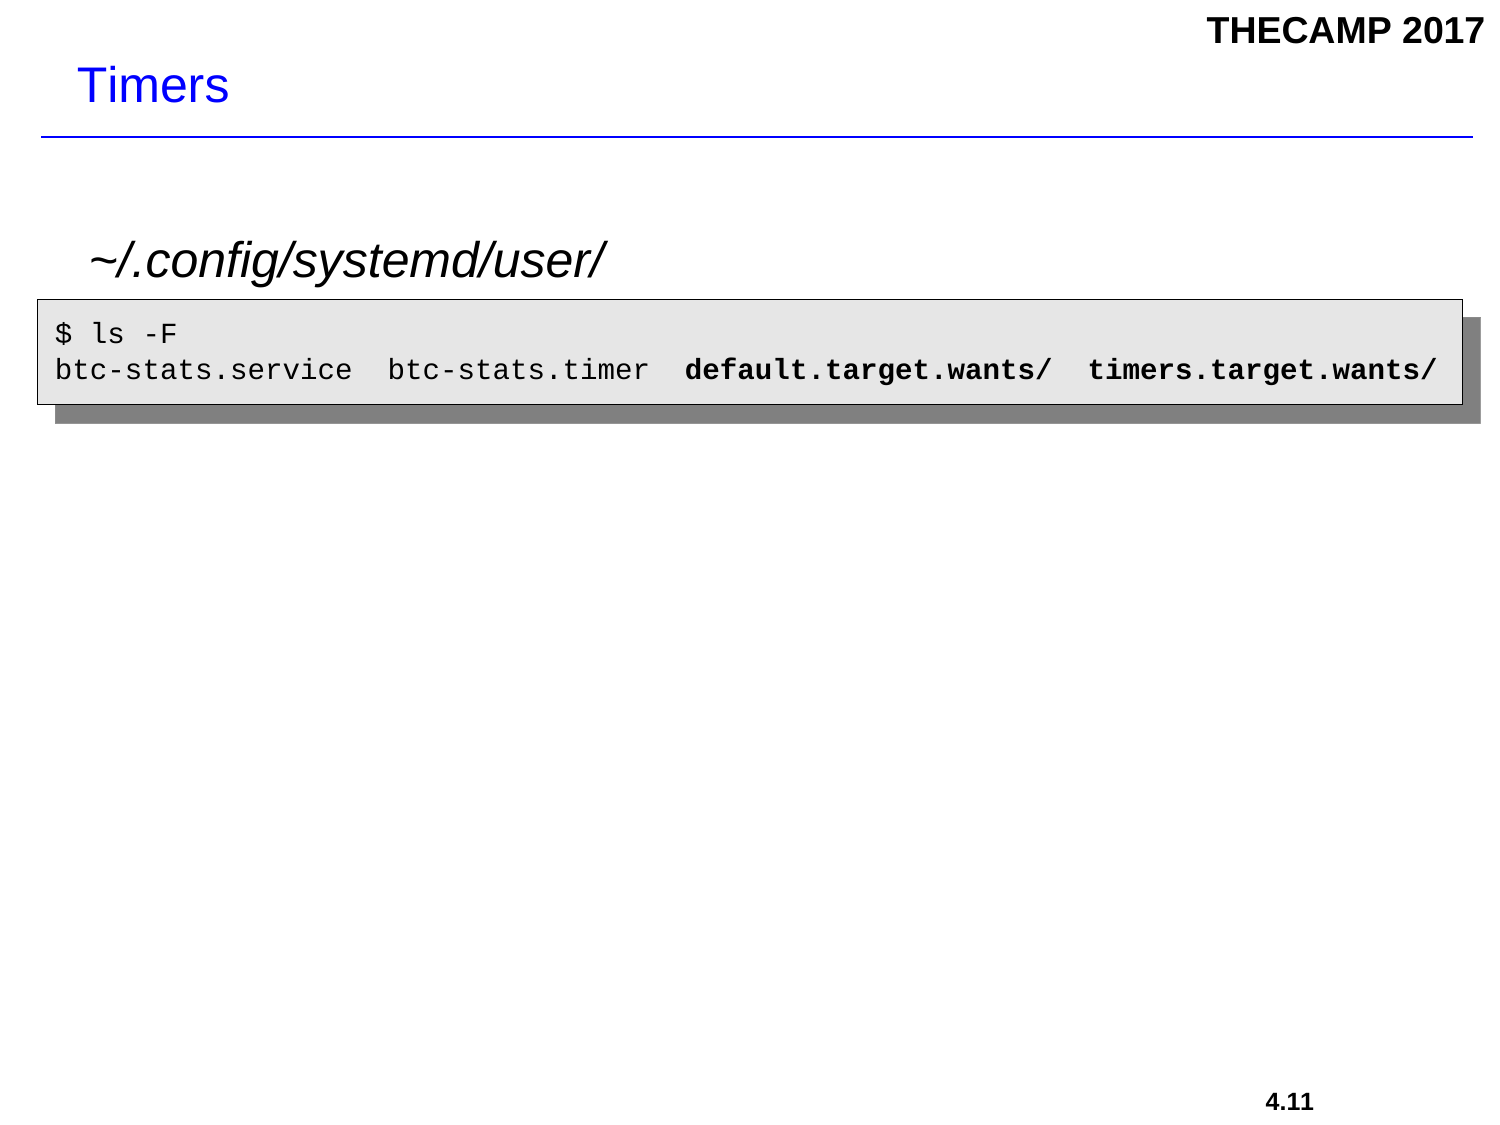

# Timers
~/.config/systemd/user/
 $ ls -F
 btc-stats.service btc-stats.timer default.target.wants/ timers.target.wants/